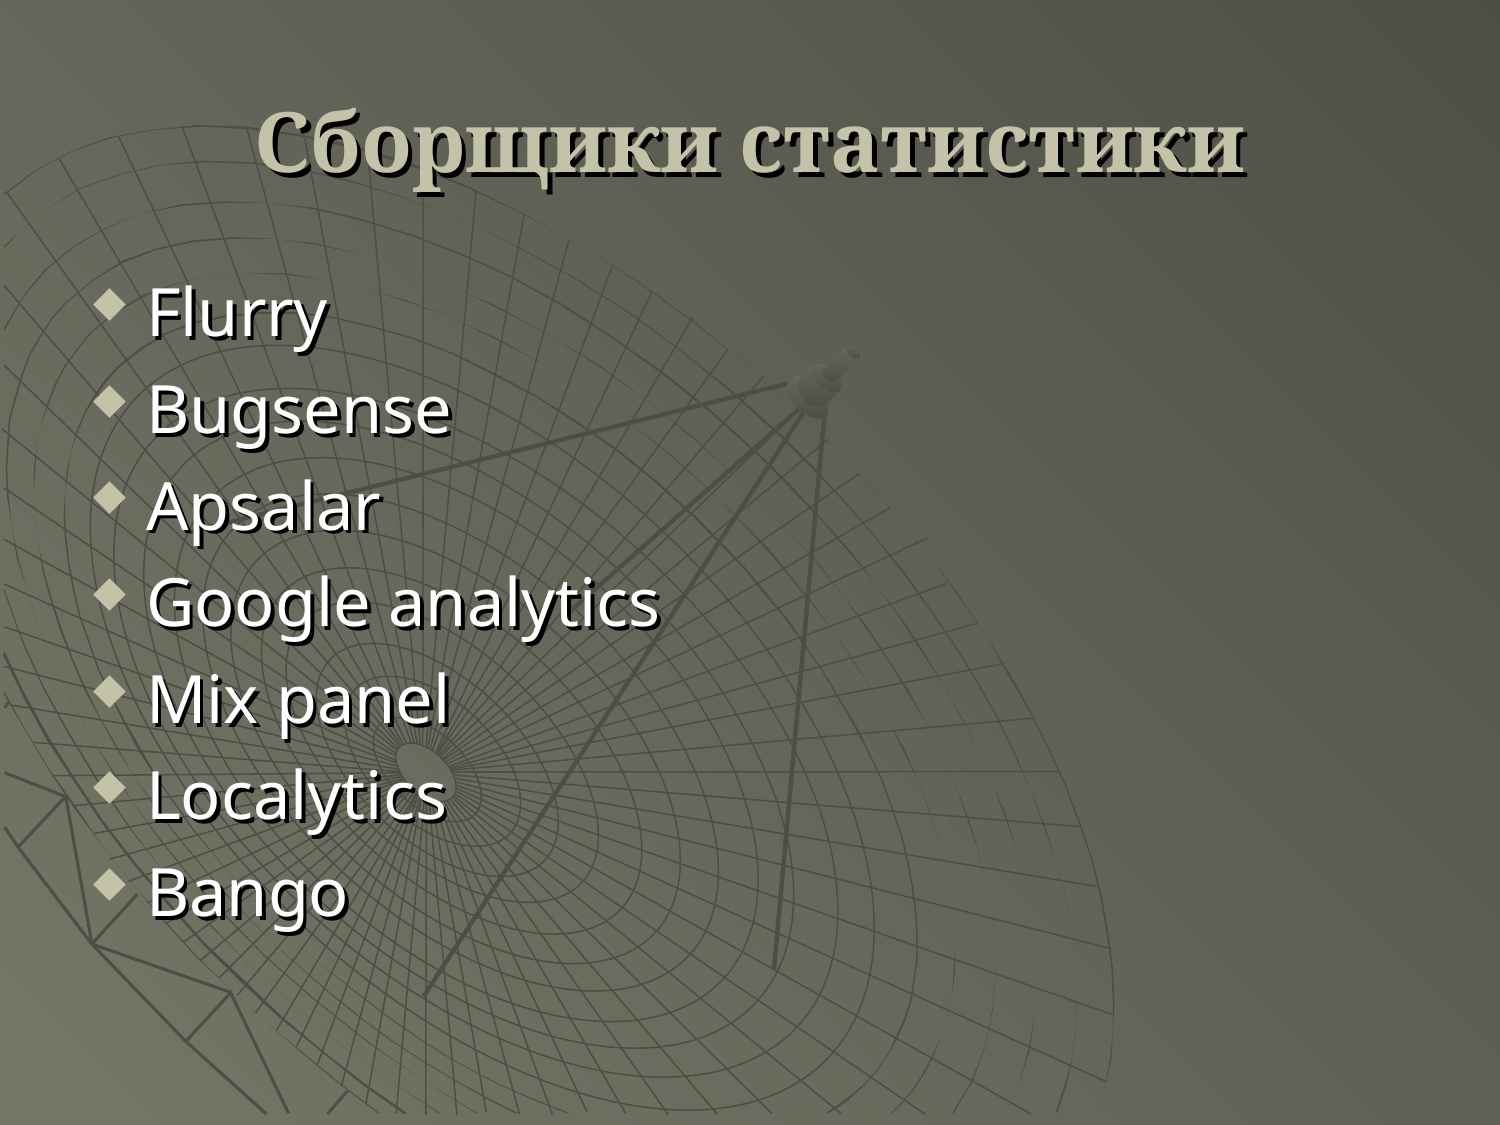

# Сборщики статистики
Flurry
Bugsense
Apsalar
Google analytics
Mix panel
Localytics
Bango